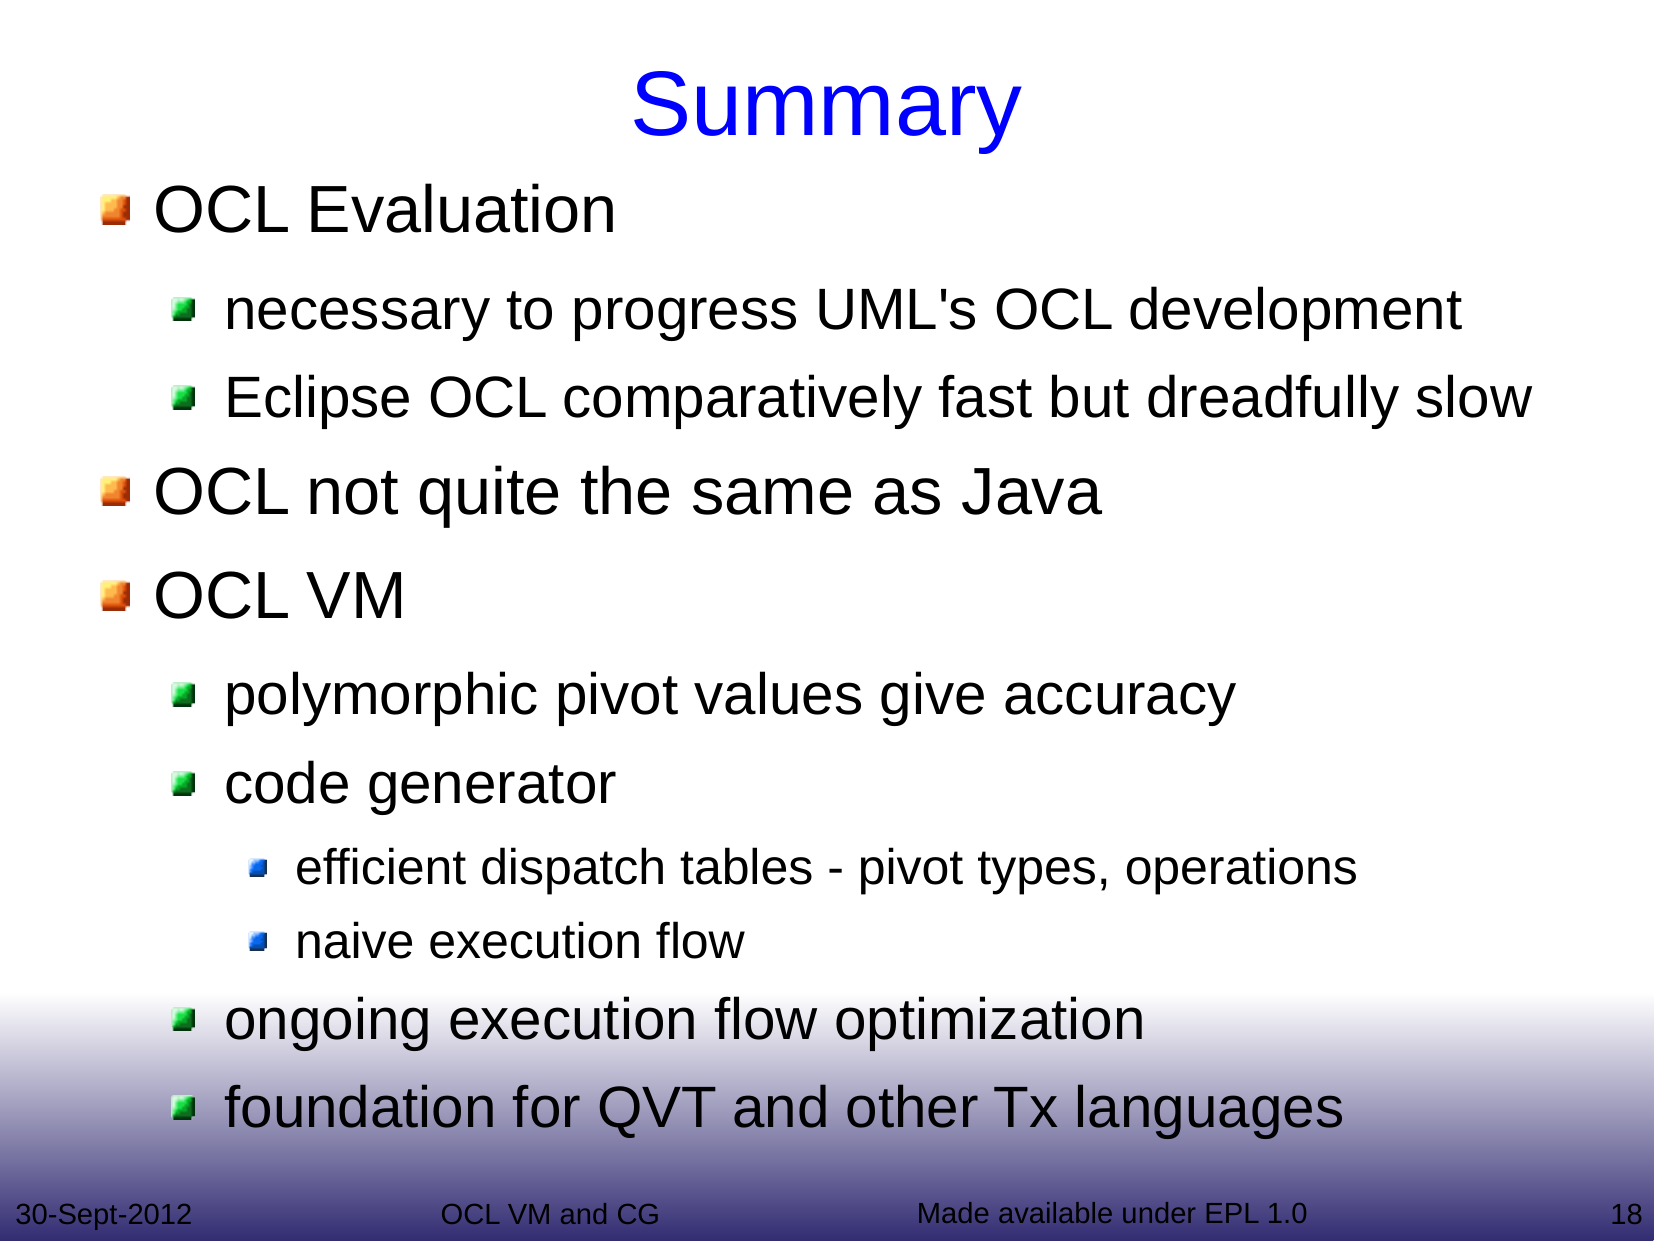

# Summary
OCL Evaluation
necessary to progress UML's OCL development
Eclipse OCL comparatively fast but dreadfully slow
OCL not quite the same as Java
OCL VM
polymorphic pivot values give accuracy
code generator
efficient dispatch tables - pivot types, operations
naive execution flow
ongoing execution flow optimization
foundation for QVT and other Tx languages
30-Sept-2012
OCL VM and CG
18